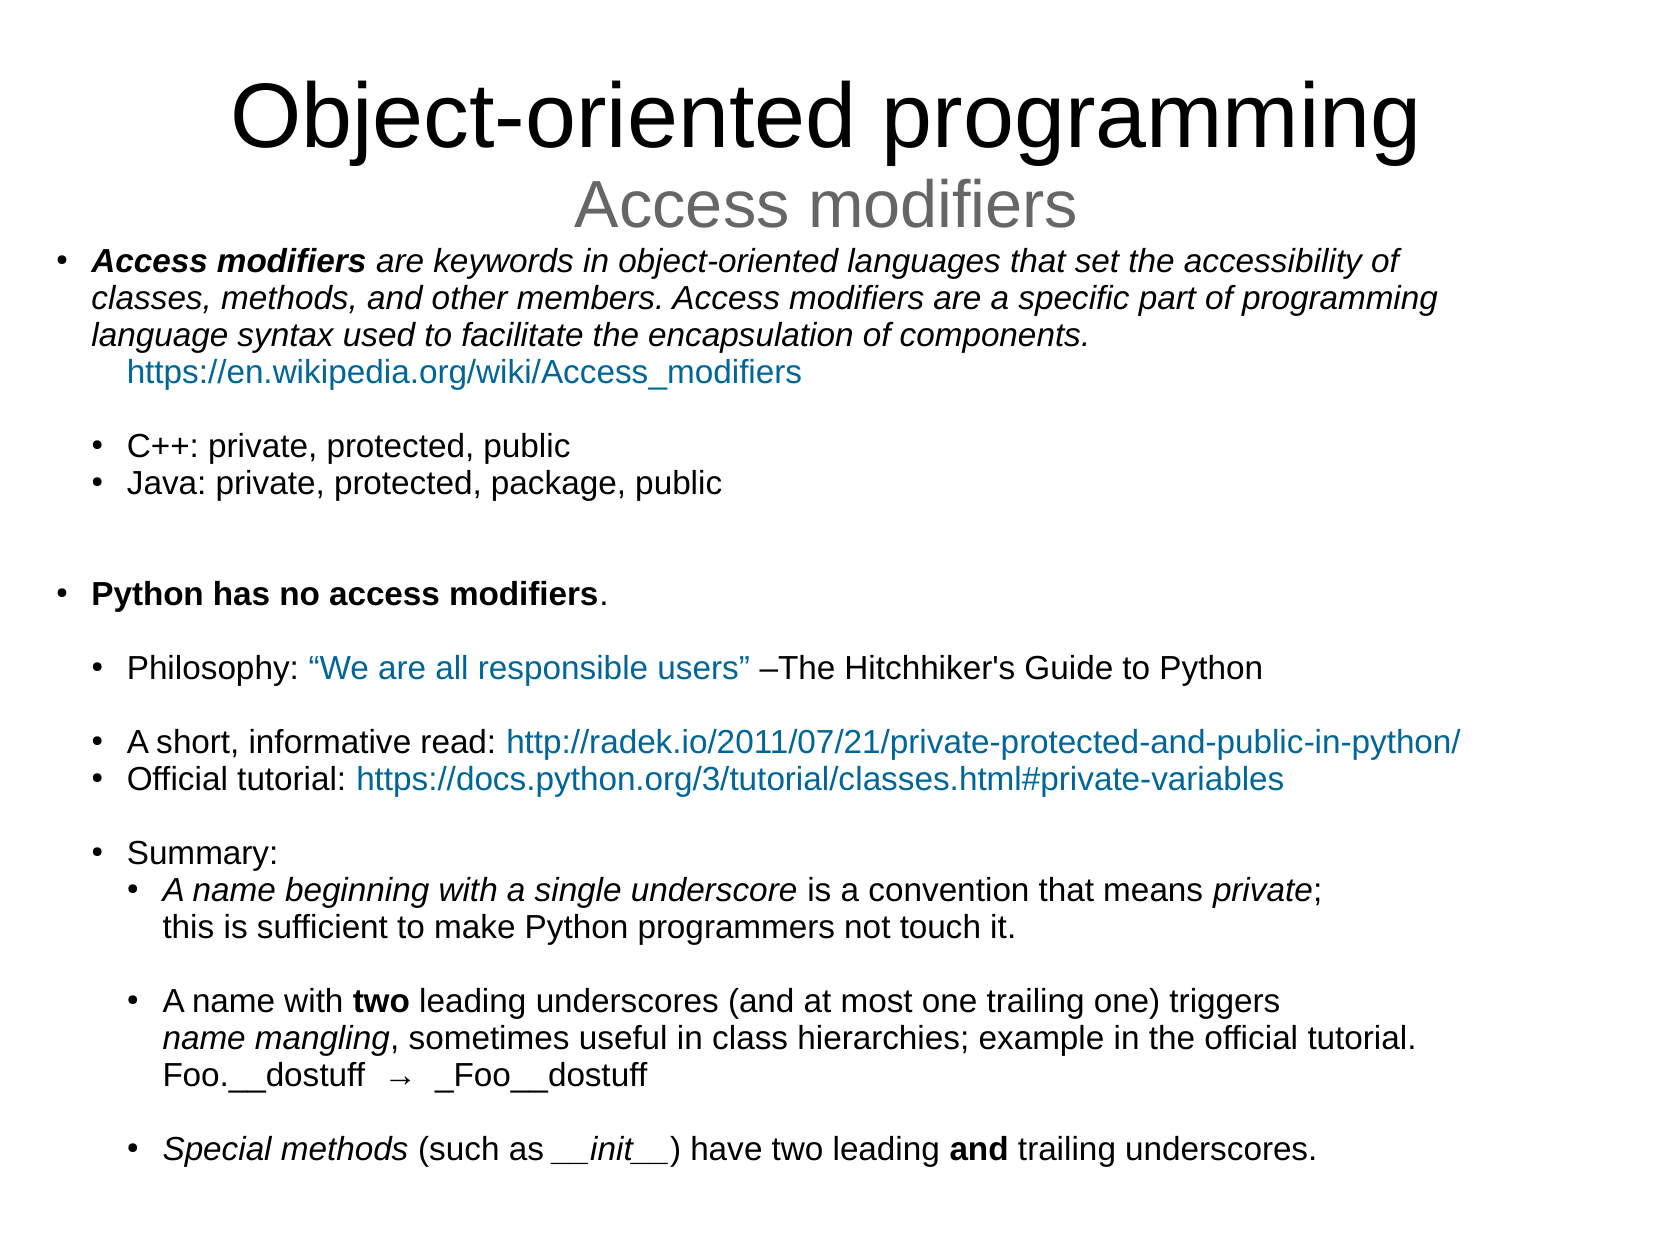

# Object-oriented programming Access modifiers
Access modifiers are keywords in object-oriented languages that set the accessibility of classes, methods, and other members. Access modifiers are a specific part of programming language syntax used to facilitate the encapsulation of components.
https://en.wikipedia.org/wiki/Access_modifiers
C++: private, protected, public
Java: private, protected, package, public
Python has no access modifiers.
Philosophy: “We are all responsible users” –The Hitchhiker's Guide to Python
A short, informative read: http://radek.io/2011/07/21/private-protected-and-public-in-python/
Official tutorial: https://docs.python.org/3/tutorial/classes.html#private-variables
Summary:
A name beginning with a single underscore is a convention that means private;
this is sufficient to make Python programmers not touch it.
A name with two leading underscores (and at most one trailing one) triggers name mangling, sometimes useful in class hierarchies; example in the official tutorial.
Foo.__dostuff → _Foo__dostuff
Special methods (such as __init__) have two leading and trailing underscores.